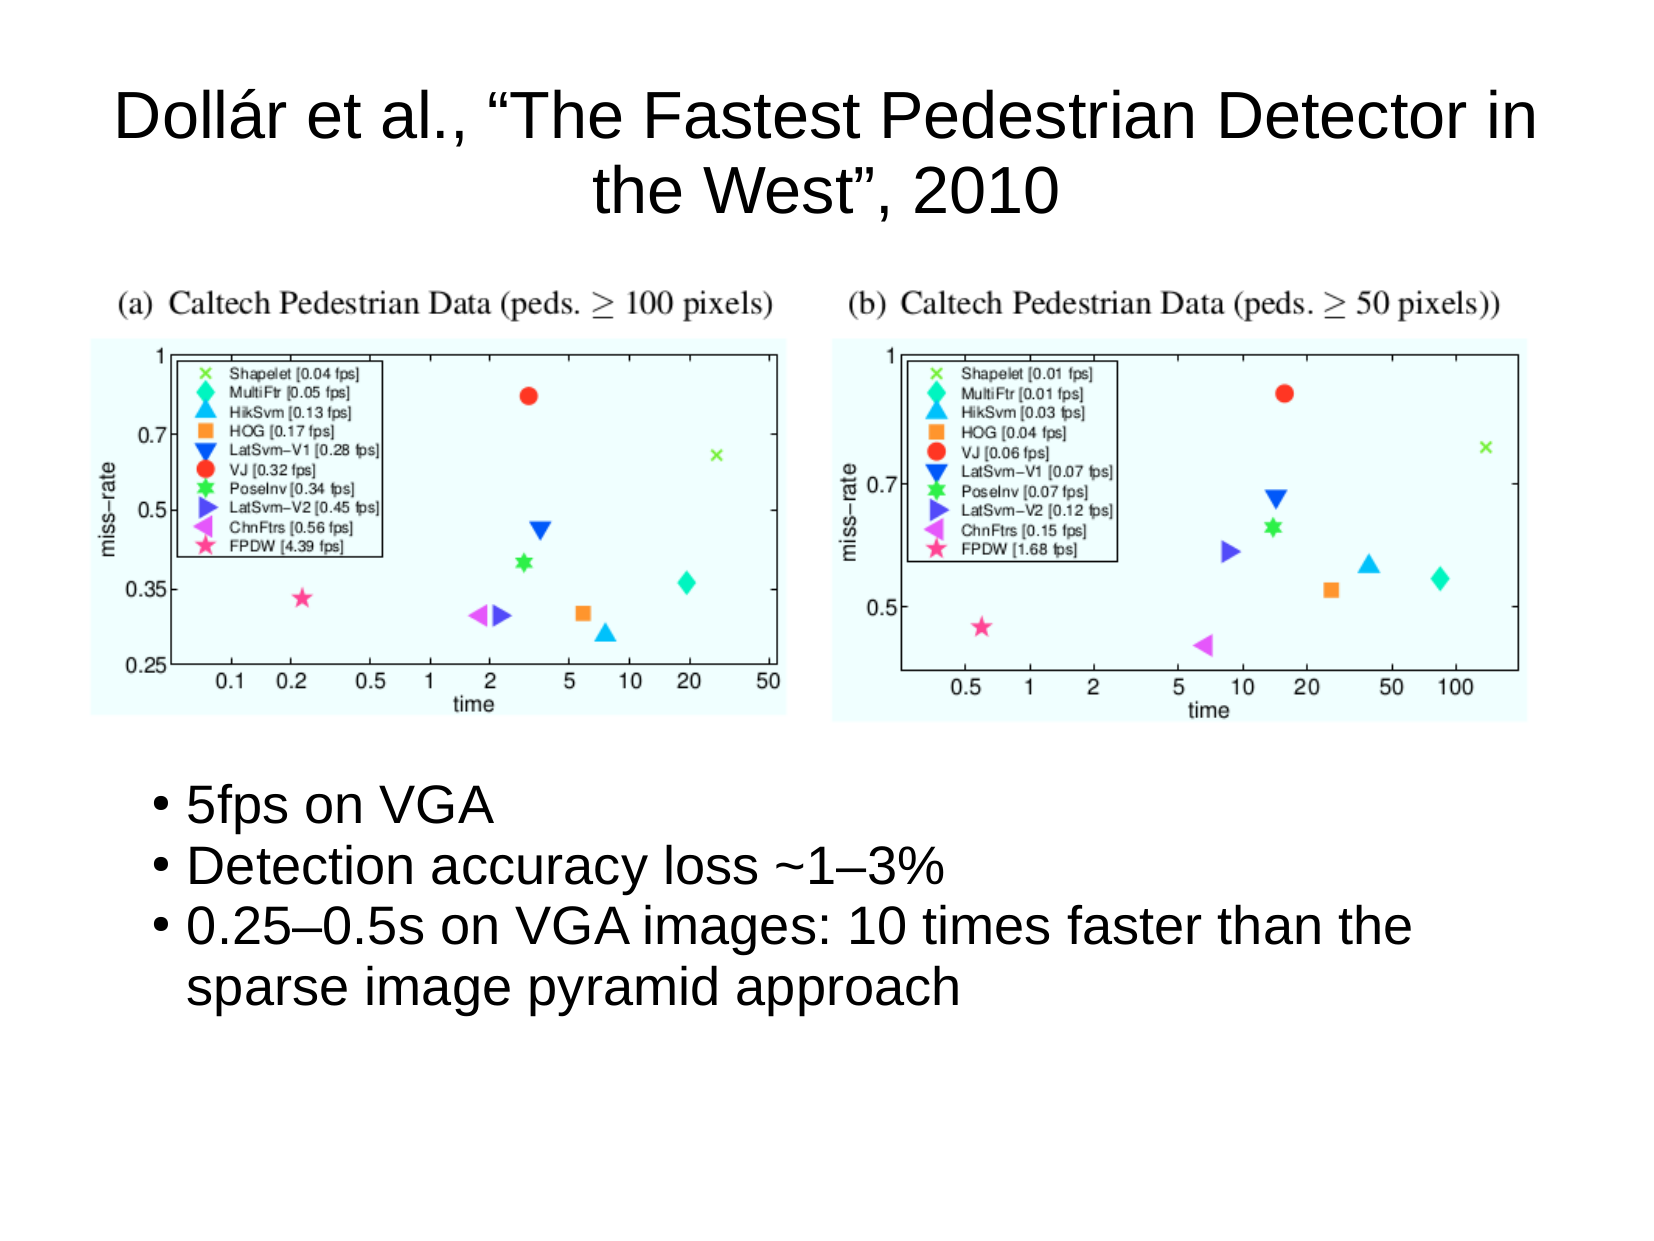

# Dollár et al., “The Fastest Pedestrian Detector in the West”, 2010
5fps on VGA
Detection accuracy loss ~1–3%
0.25–0.5s on VGA images: 10 times faster than the sparse image pyramid approach